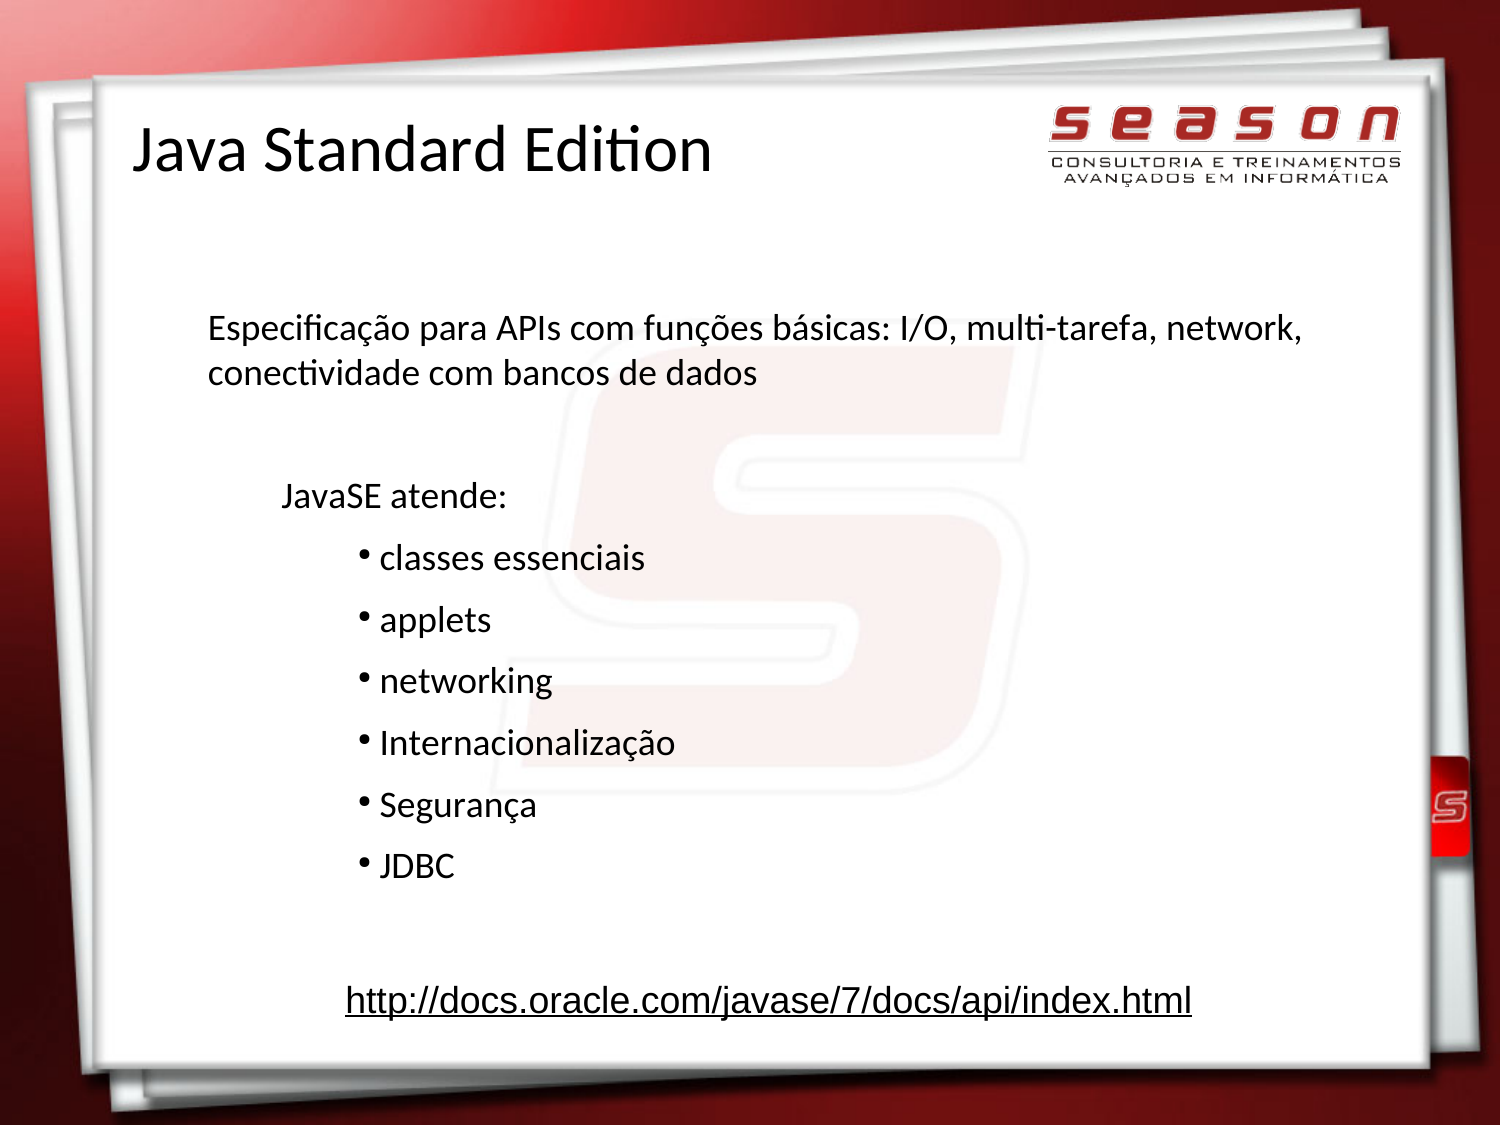

# Java Standard Edition
Especificação para APIs com funções básicas: I/O, multi-tarefa, network, conectividade com bancos de dados
	JavaSE atende:
 classes essenciais
 applets
 networking
 Internacionalização
 Segurança
 JDBC
http://docs.oracle.com/javase/7/docs/api/index.html